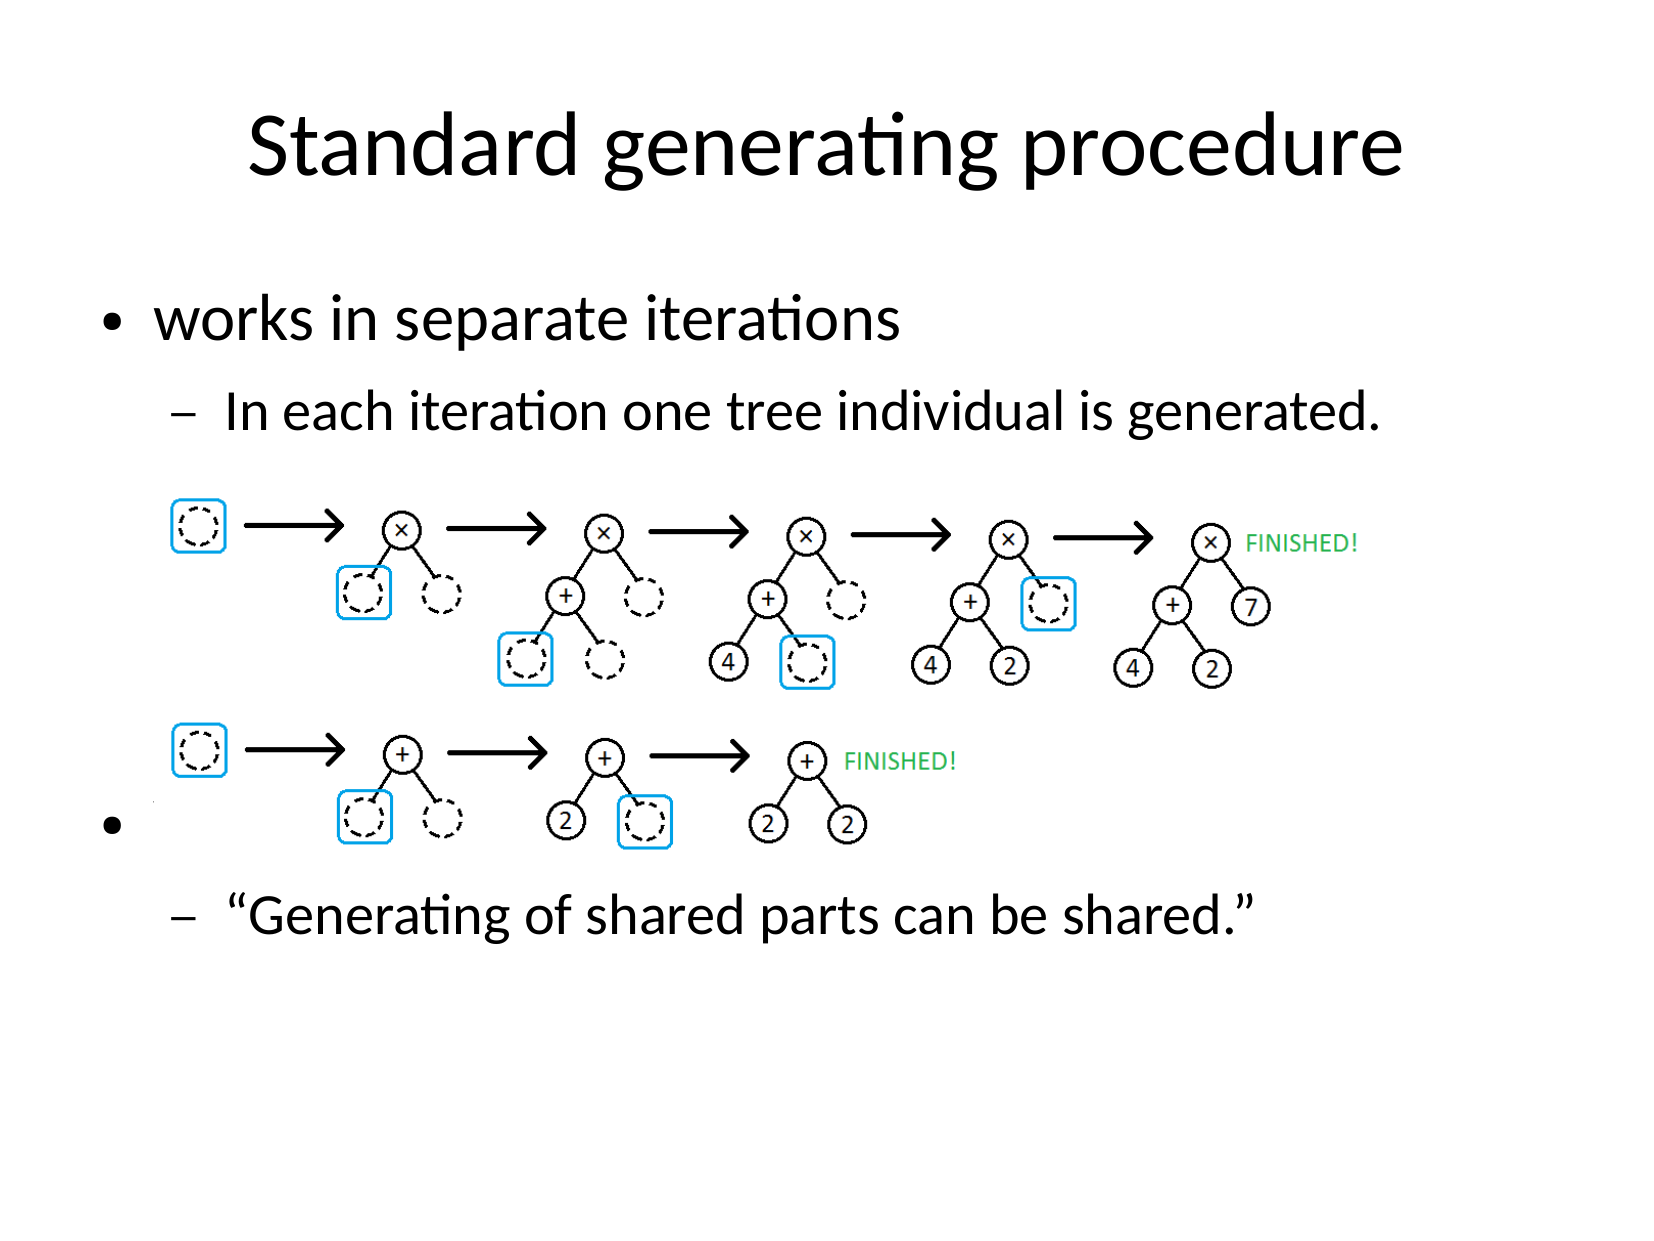

# Standard generating procedure
works in separate iterations
In each iteration one tree individual is generated.
We can do this differently:
“Generating of shared parts can be shared.”